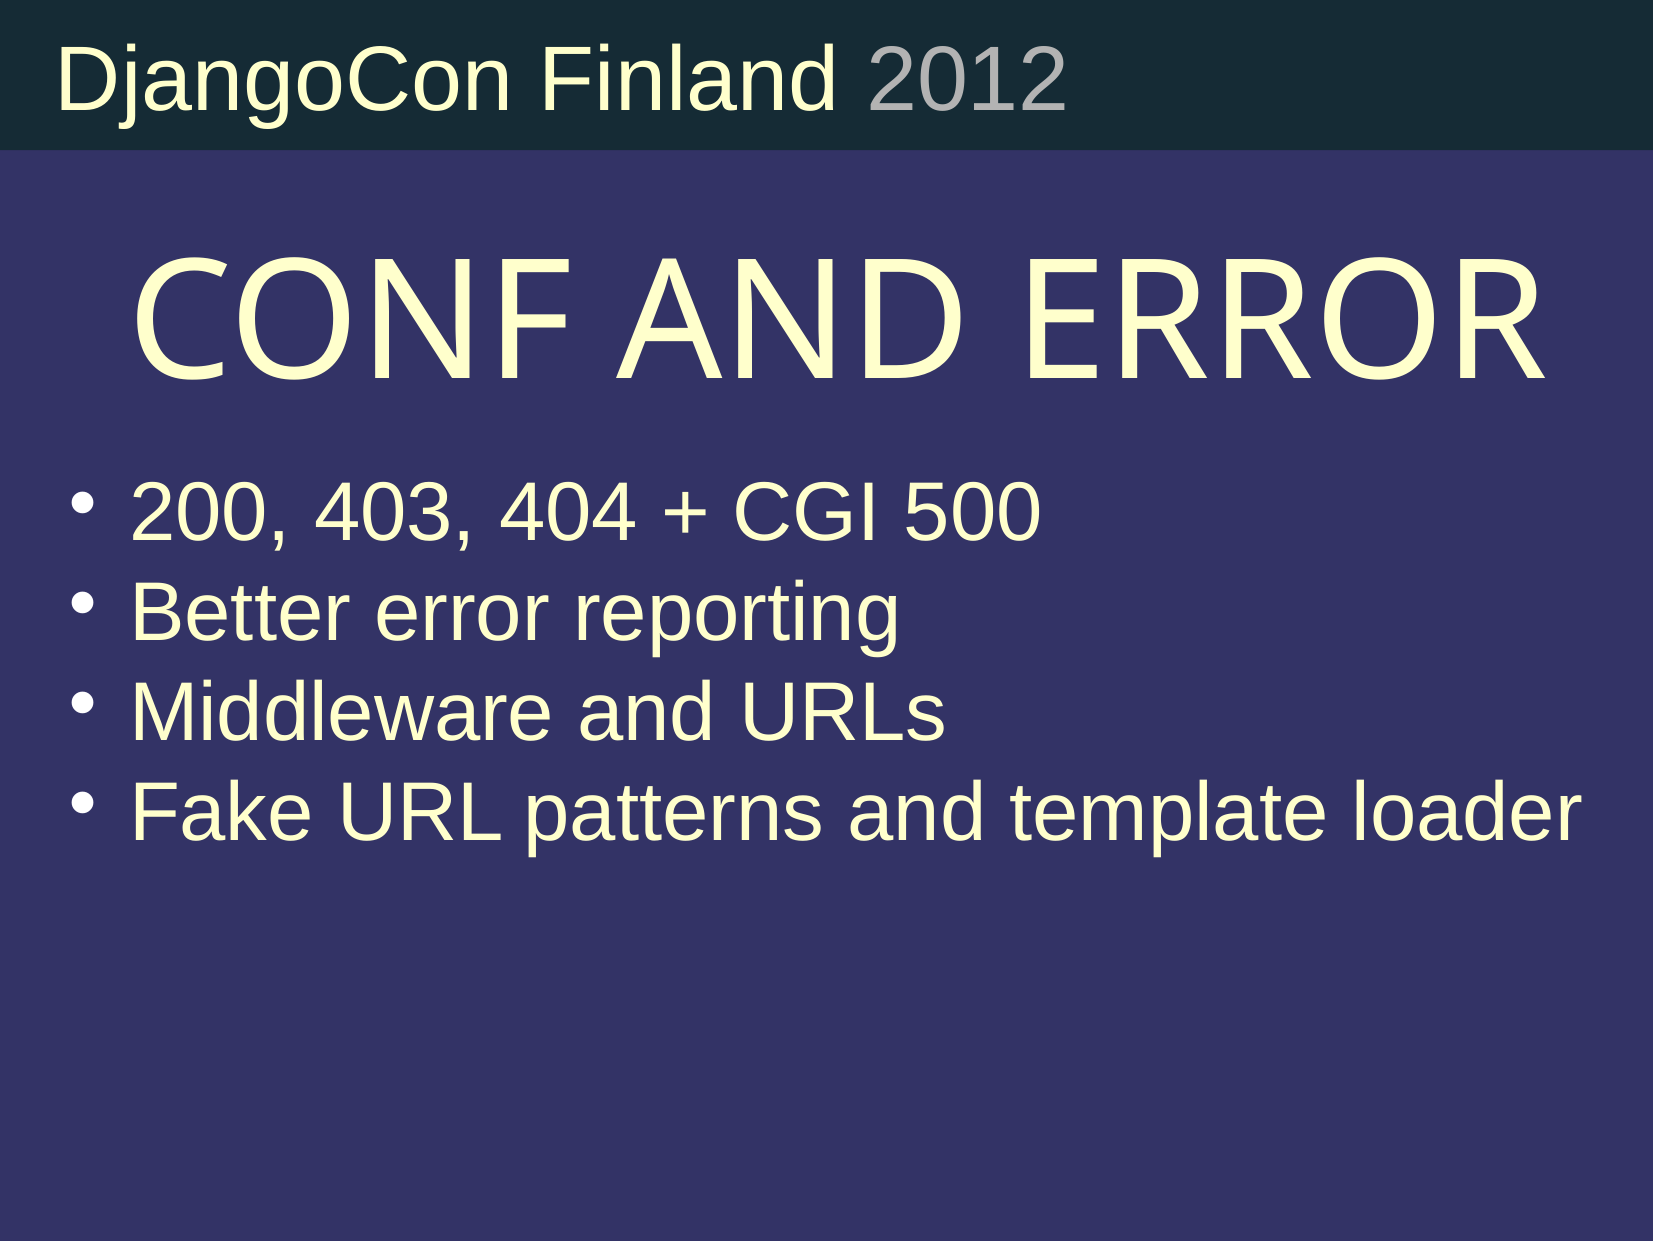

# DjangoCon Finland 2012
CONF AND ERROR
 200, 403, 404 + CGI 500
 Better error reporting
 Middleware and URLs
 Fake URL patterns and template loader